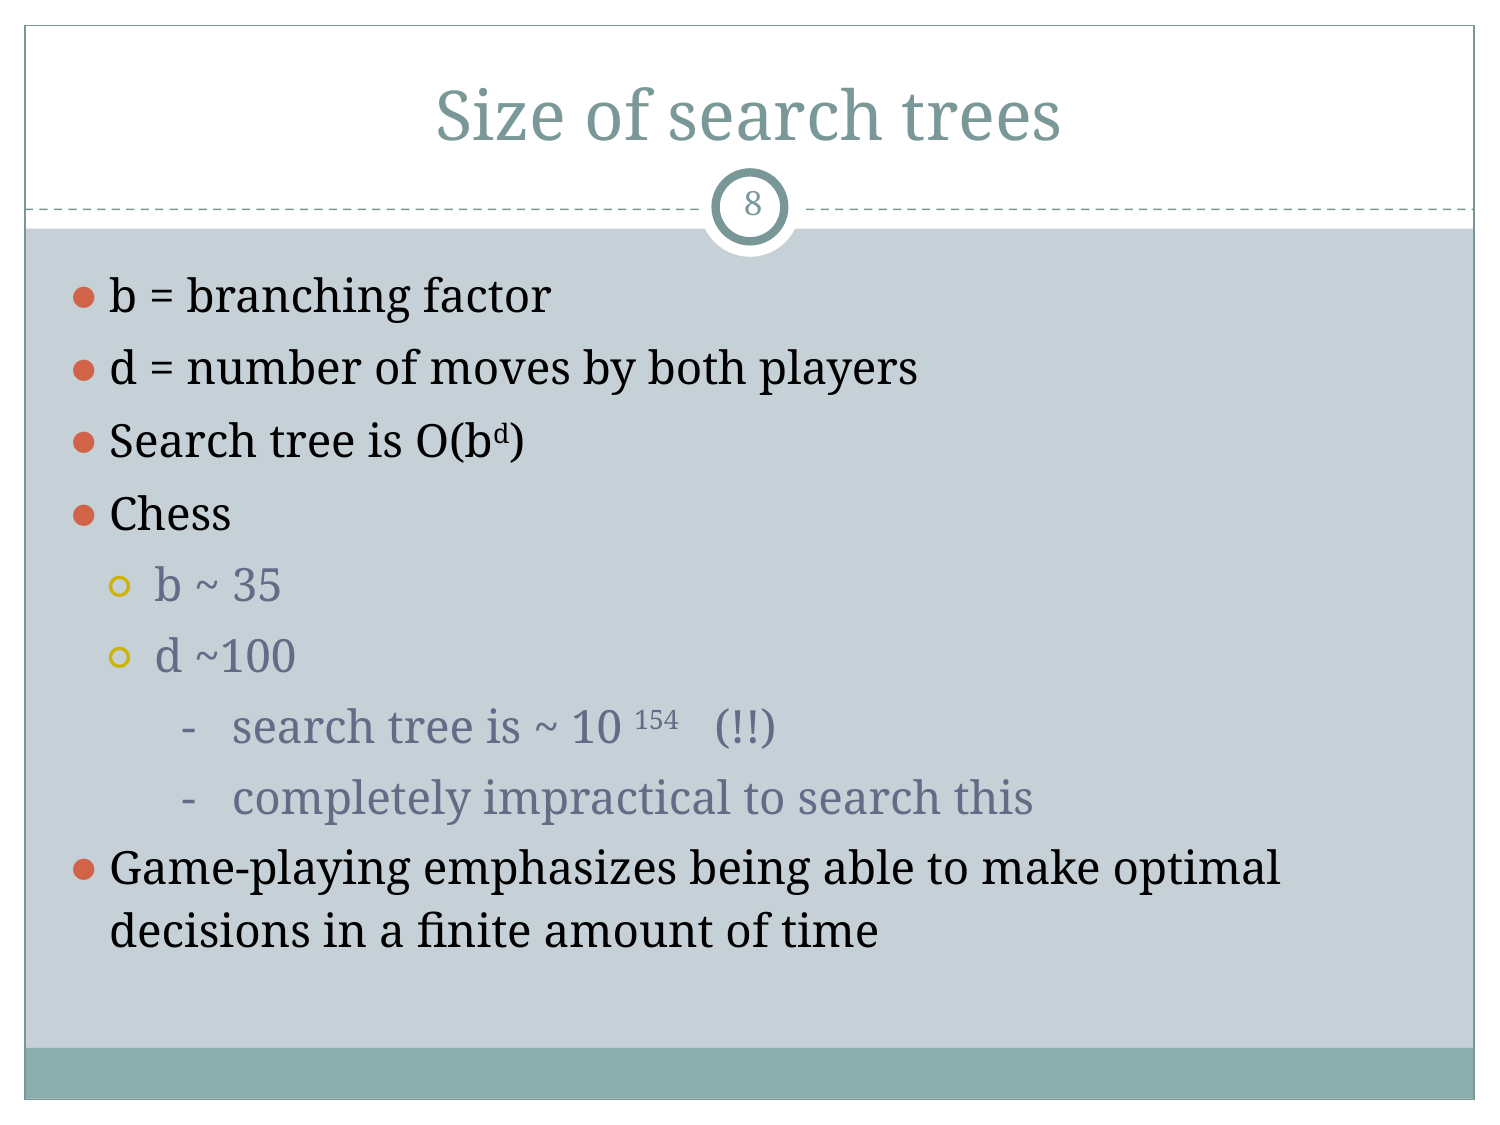

# Size of search trees
b = branching factor
d = number of moves by both players
Search tree is O(bd)
Chess
b ~ 35
d ~100
 - search tree is ~ 10 154 (!!)
 - completely impractical to search this
Game-playing emphasizes being able to make optimal decisions in a finite amount of time